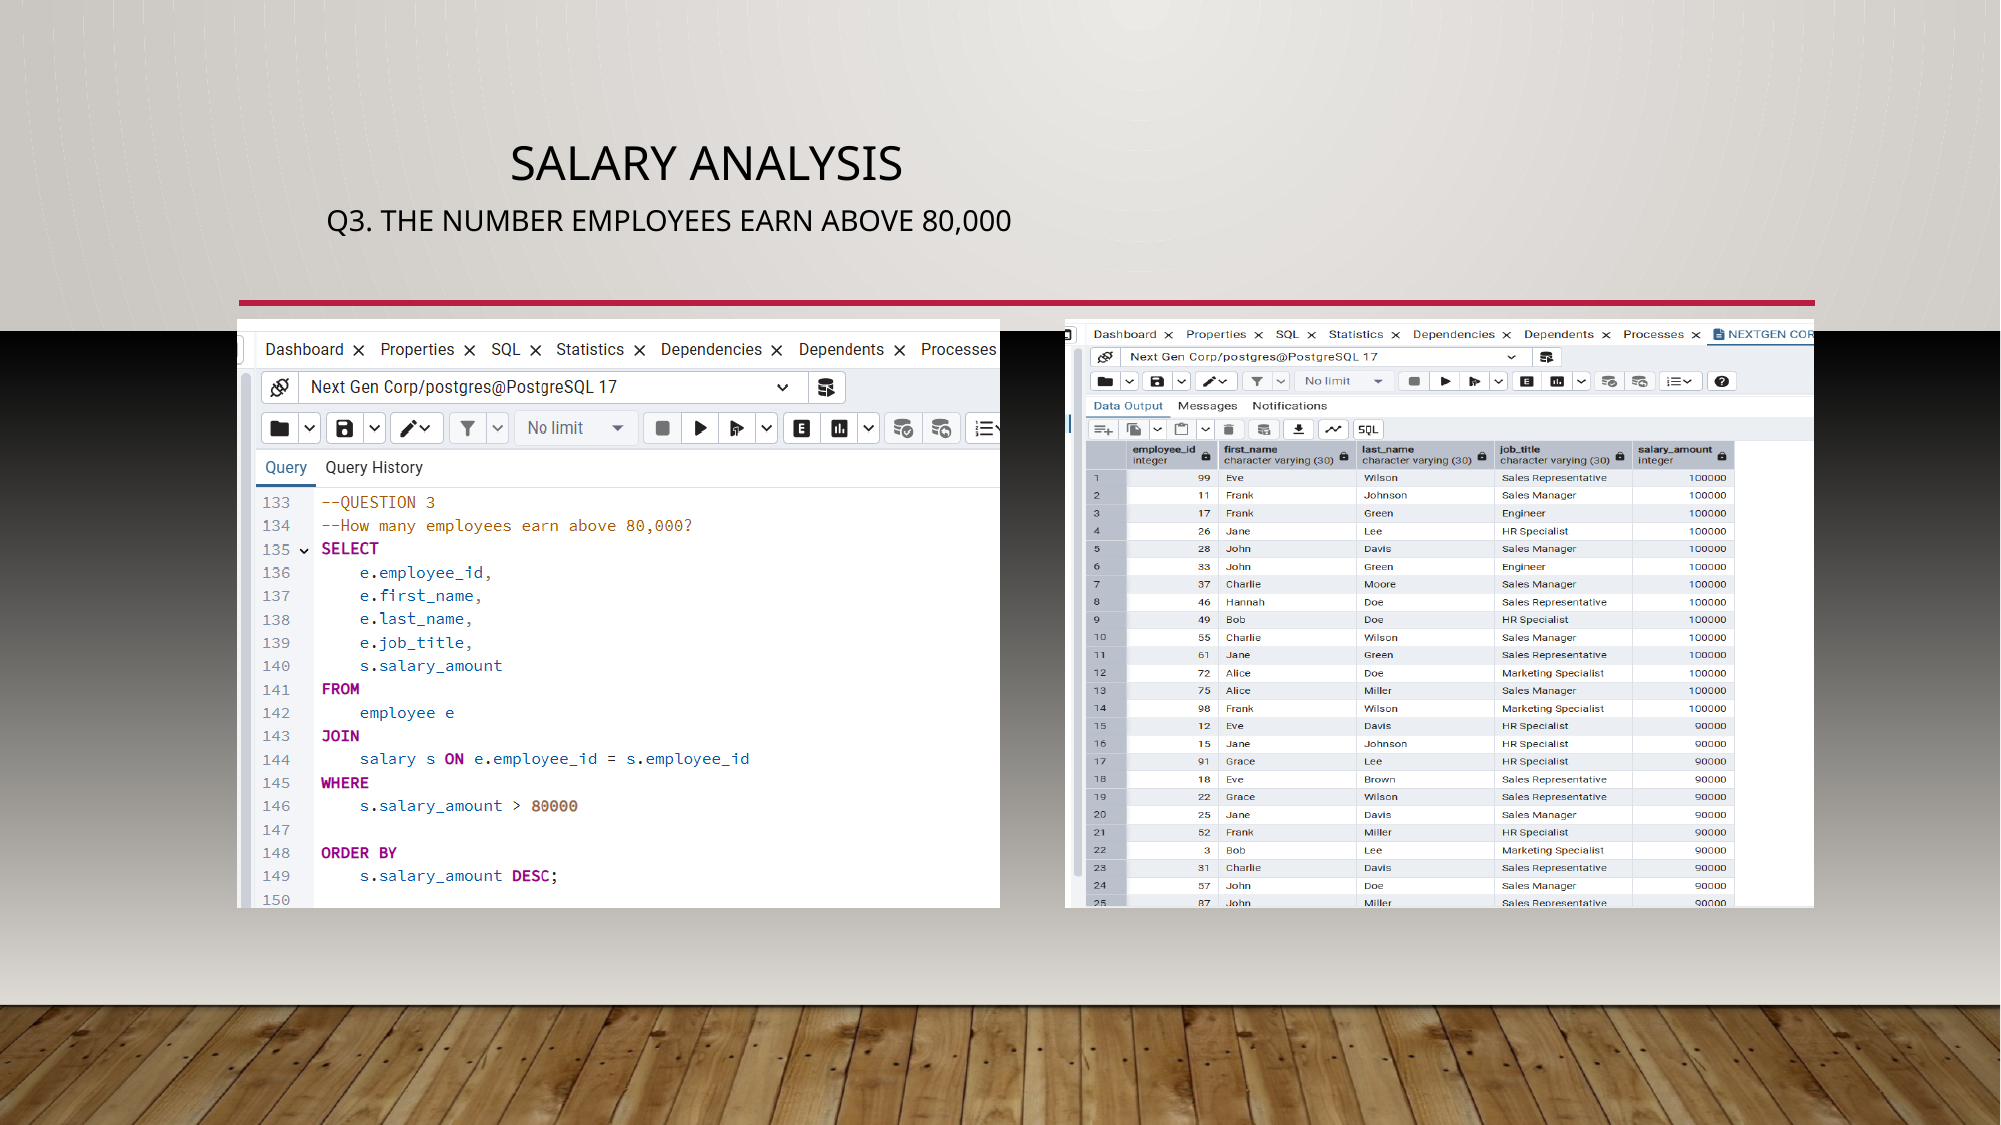

# Salary Analysis q3. The number employees earn above 80,000